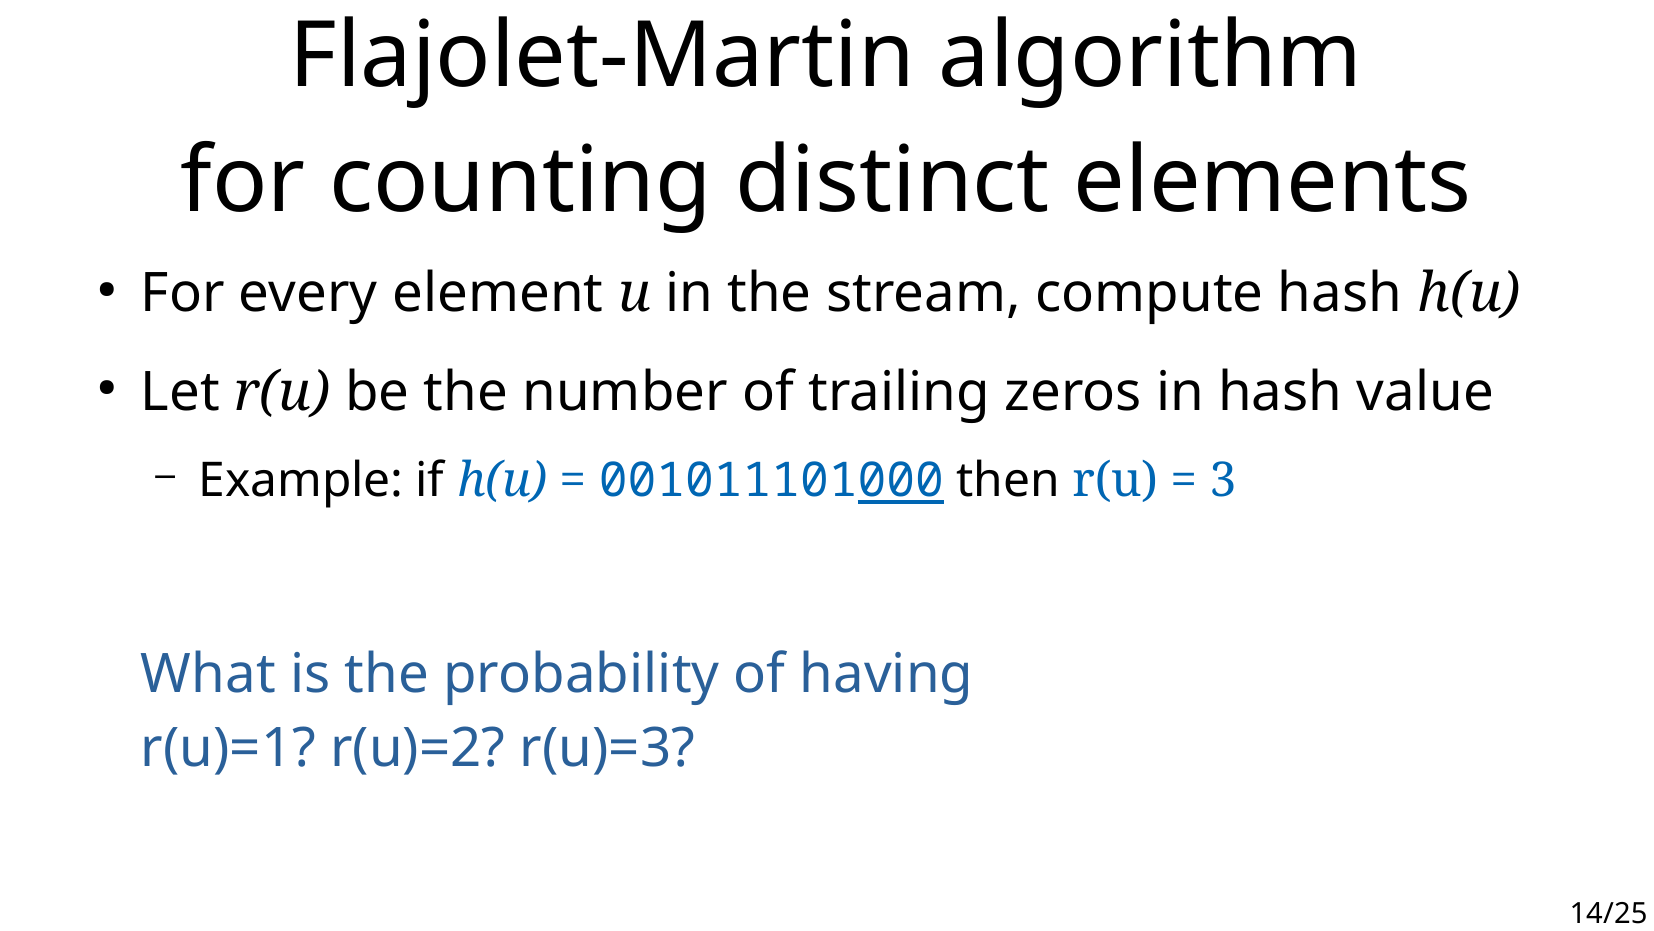

# Flajolet-Martin algorithm for counting distinct elements
For every element u in the stream, compute hash h(u)
Let r(u) be the number of trailing zeros in hash value
Example: if h(u) = 001011101000 then r(u) = 3
What is the probability of having
r(u)=1? r(u)=2? r(u)=3?
14